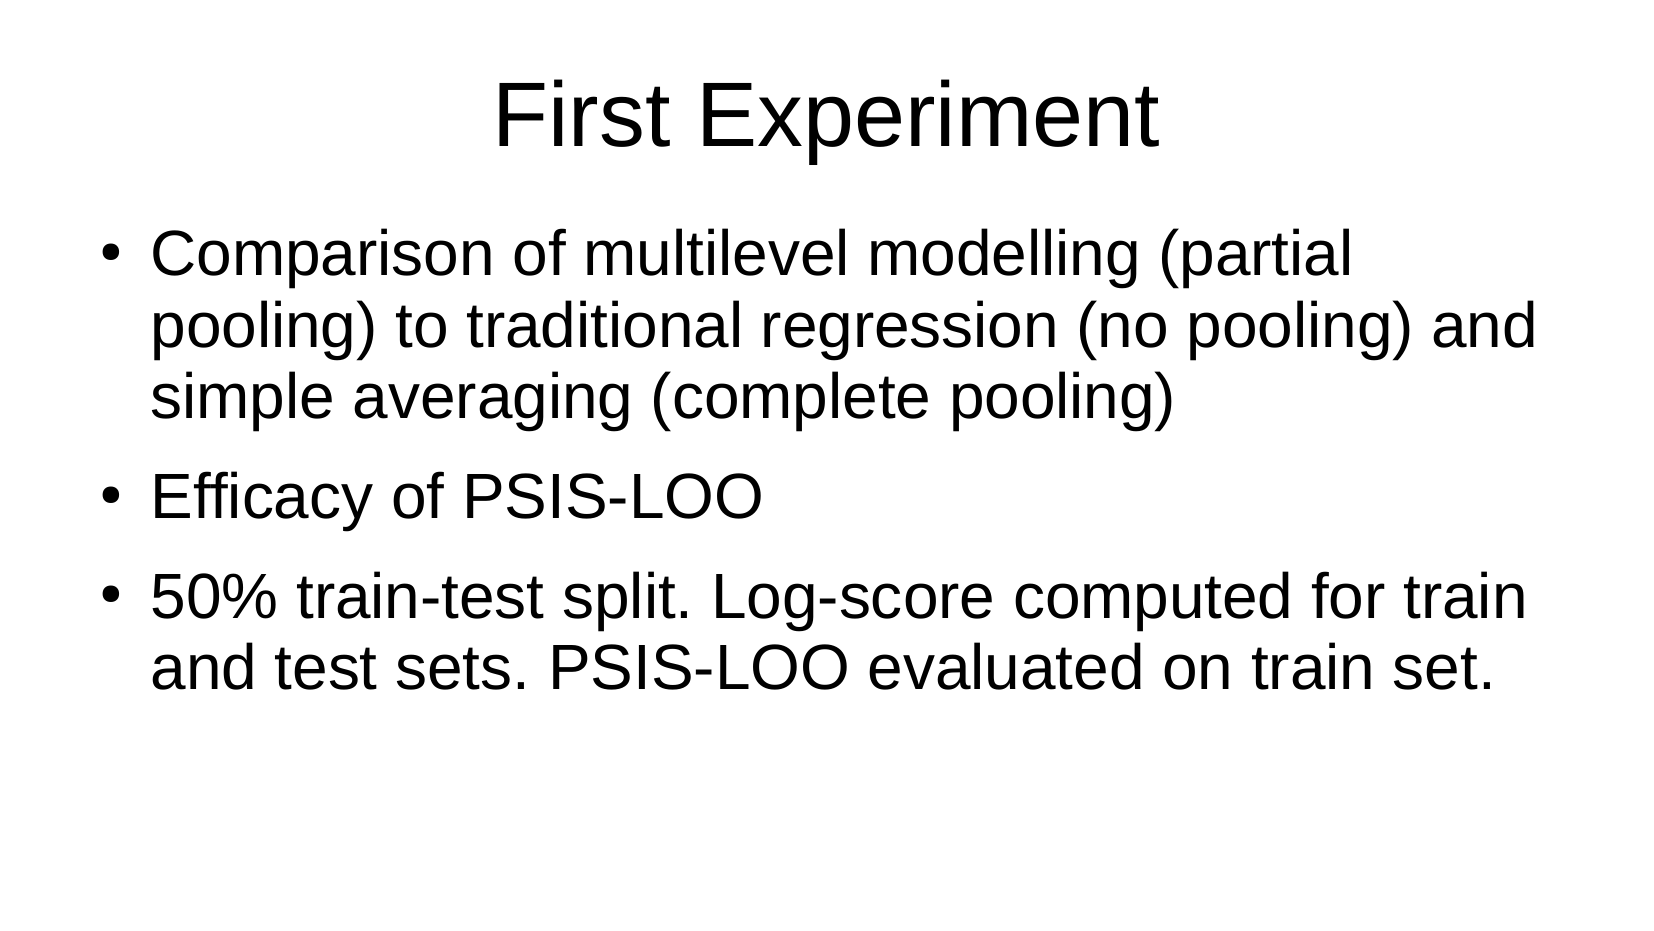

# First Experiment
Comparison of multilevel modelling (partial pooling) to traditional regression (no pooling) and simple averaging (complete pooling)
Efficacy of PSIS-LOO
50% train-test split. Log-score computed for train and test sets. PSIS-LOO evaluated on train set.